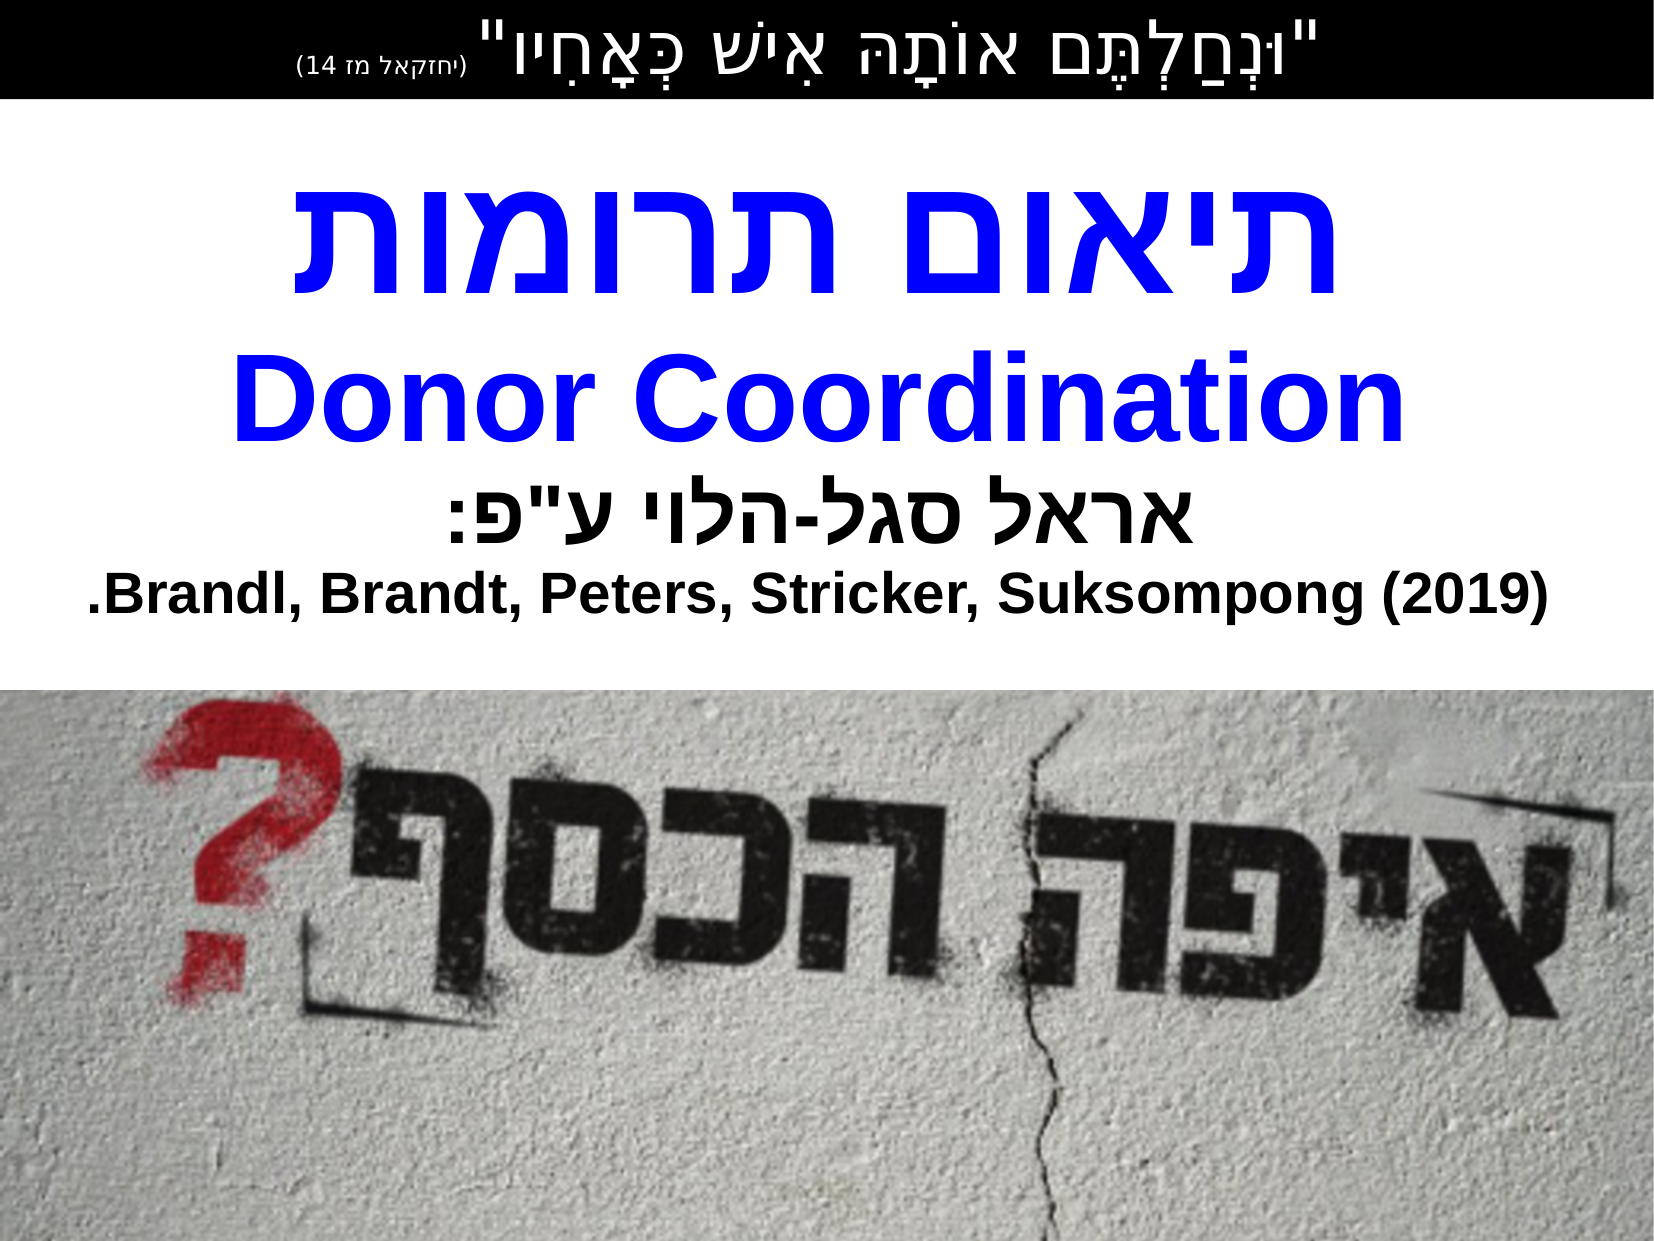

"וּנְחַלְתֶּם אוֹתָהּ אִישׁ כְּאָחִיו" (יחזקאל מז 14)
# תיאום תרומות Donor Coordination אראל סגל-הלוי ע"פ: Brandl, Brandt, Peters, Stricker, Suksompong (2019).